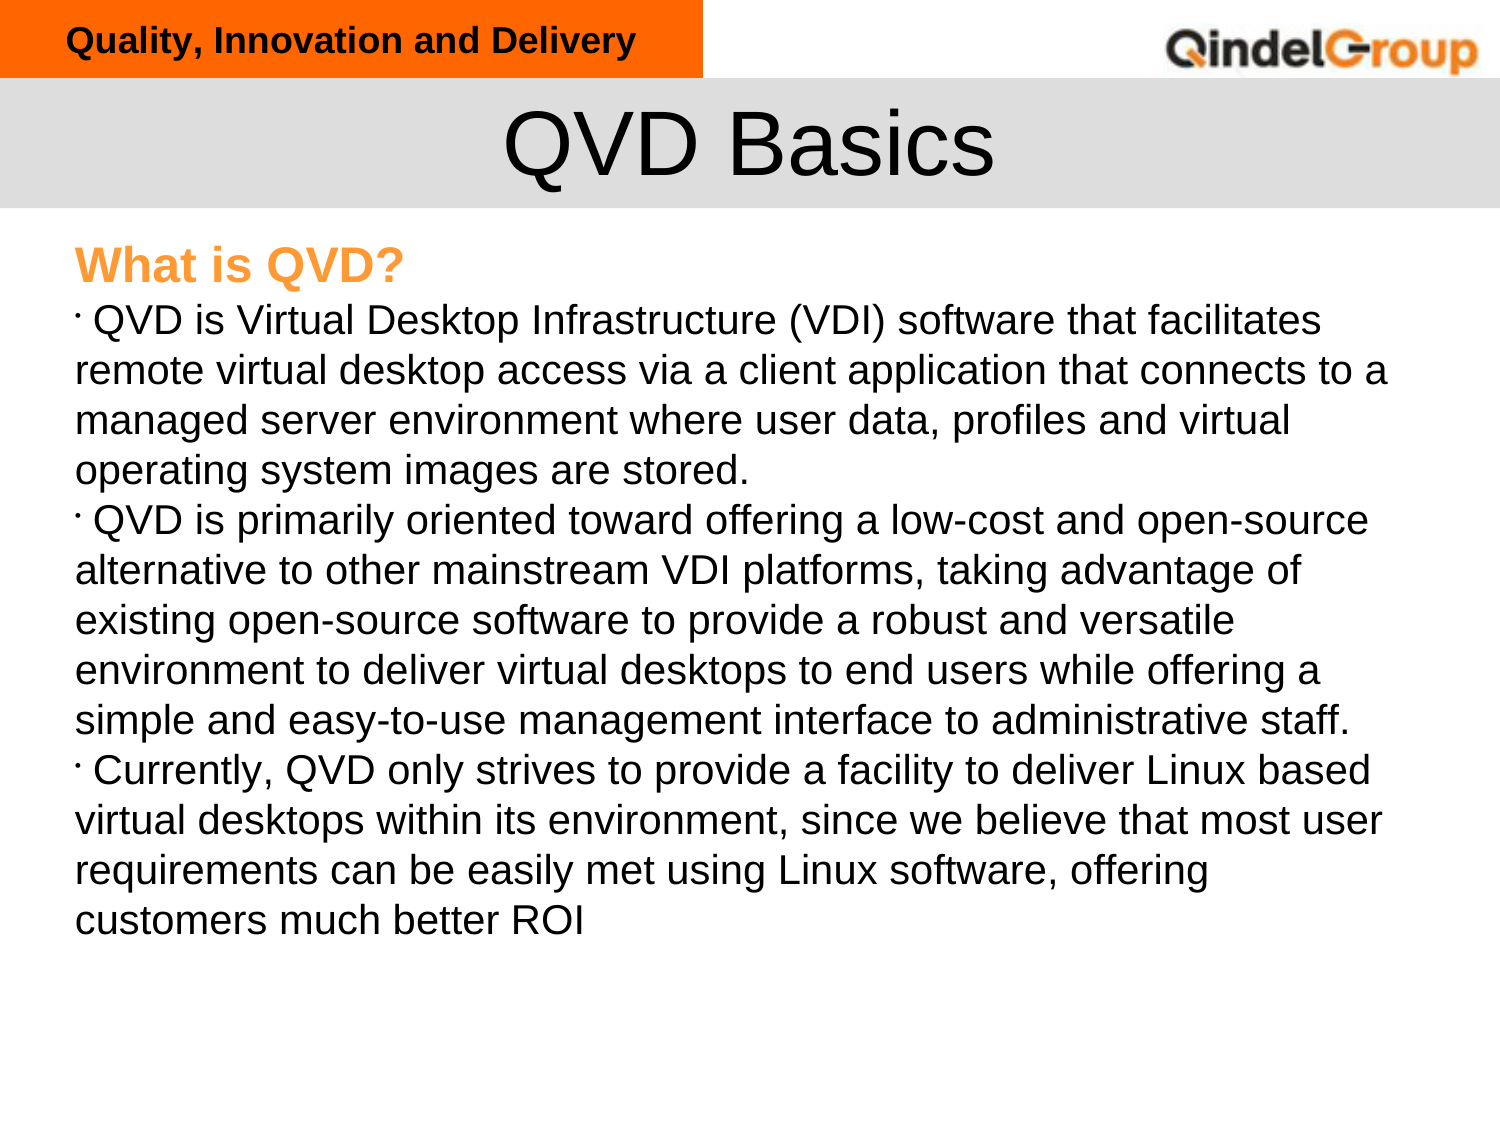

# QVD Basics
What is QVD?
 QVD is Virtual Desktop Infrastructure (VDI) software that facilitates remote virtual desktop access via a client application that connects to a managed server environment where user data, profiles and virtual operating system images are stored.
 QVD is primarily oriented toward offering a low-cost and open-source alternative to other mainstream VDI platforms, taking advantage of existing open-source software to provide a robust and versatile environment to deliver virtual desktops to end users while offering a simple and easy-to-use management interface to administrative staff.
 Currently, QVD only strives to provide a facility to deliver Linux based virtual desktops within its environment, since we believe that most user requirements can be easily met using Linux software, offering customers much better ROI